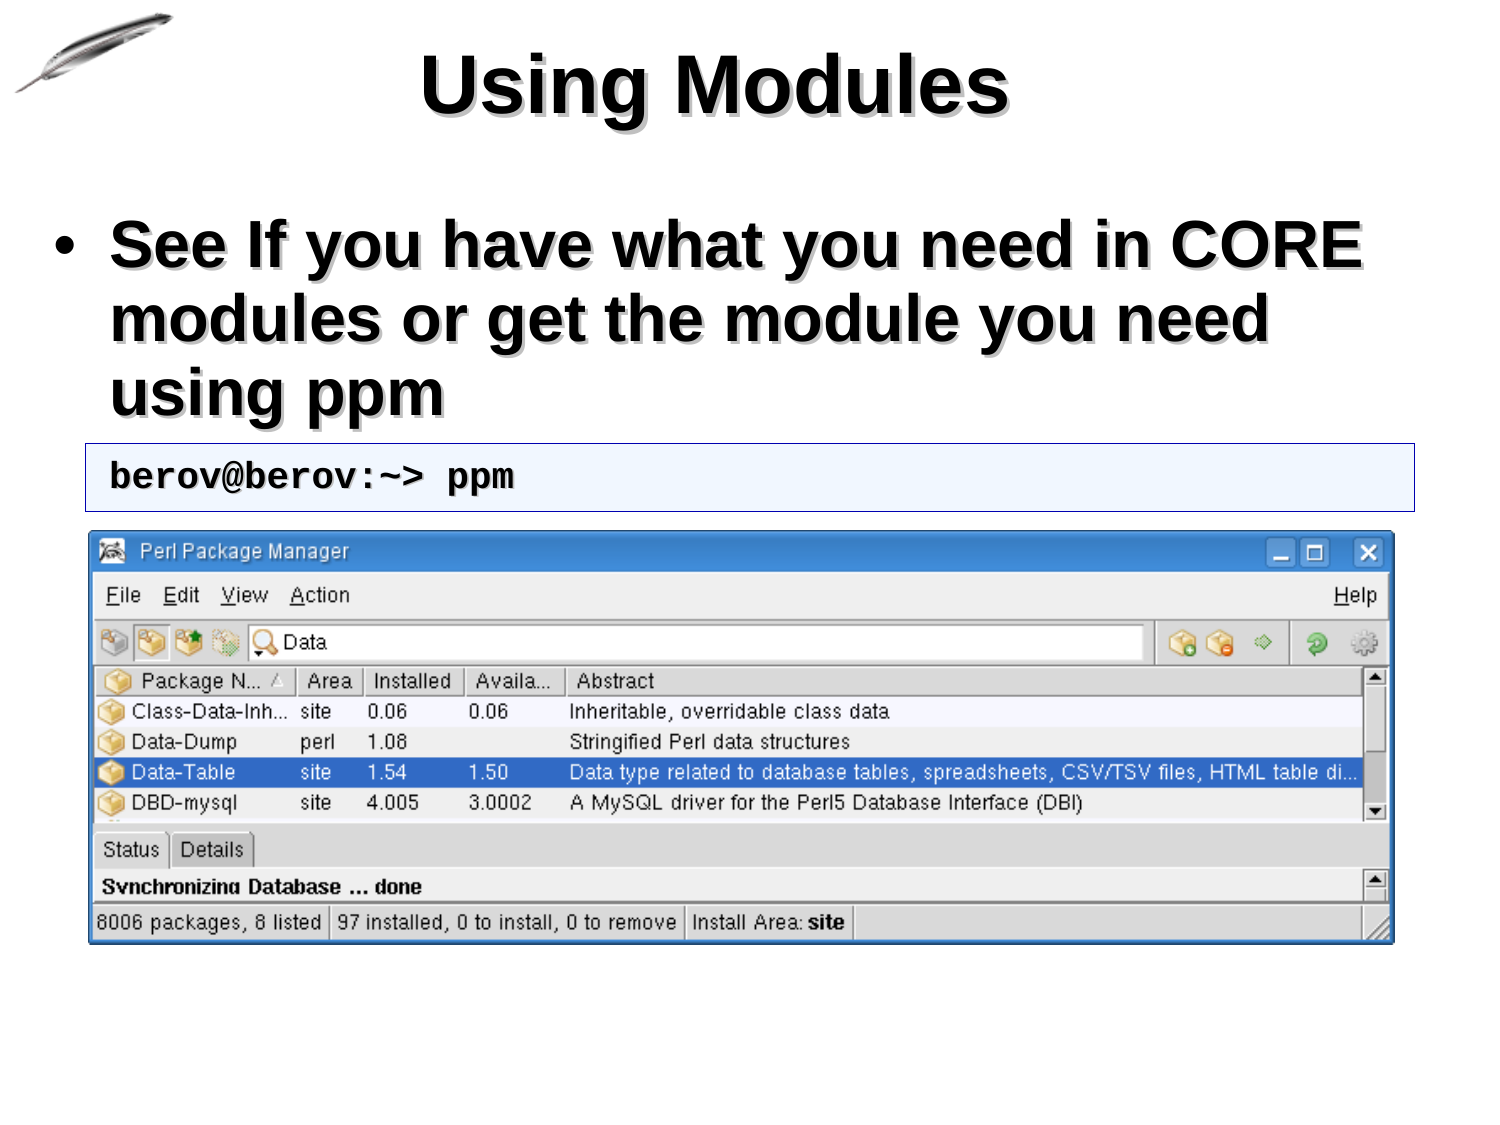

# Using Modules
See If you have what you need in CORE modules or get the module you need using ppm
berov@berov:~> ppm